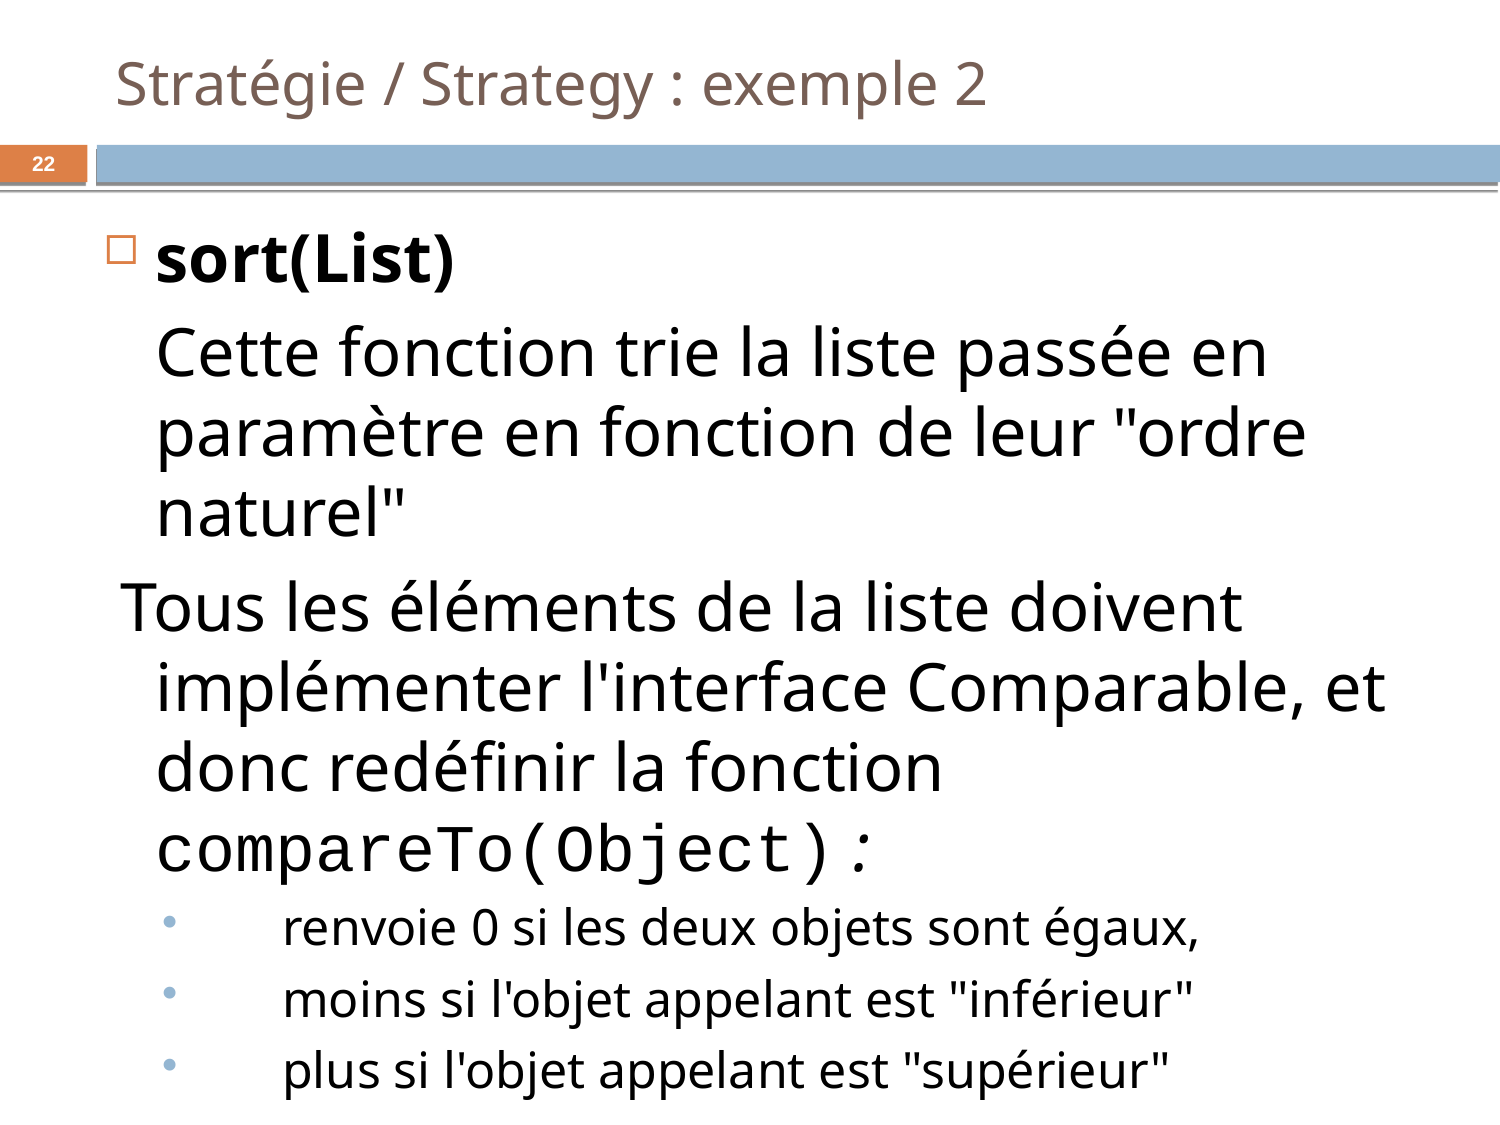

# Stratégie / Strategy : exemple 2
sort(List)
	Cette fonction trie la liste passée en paramètre en fonction de leur "ordre naturel"
 Tous les éléments de la liste doivent implémenter l'interface Comparable, et donc redéfinir la fonction compareTo(Object) :
	renvoie 0 si les deux objets sont égaux,
	moins si l'objet appelant est "inférieur"
	plus si l'objet appelant est "supérieur"